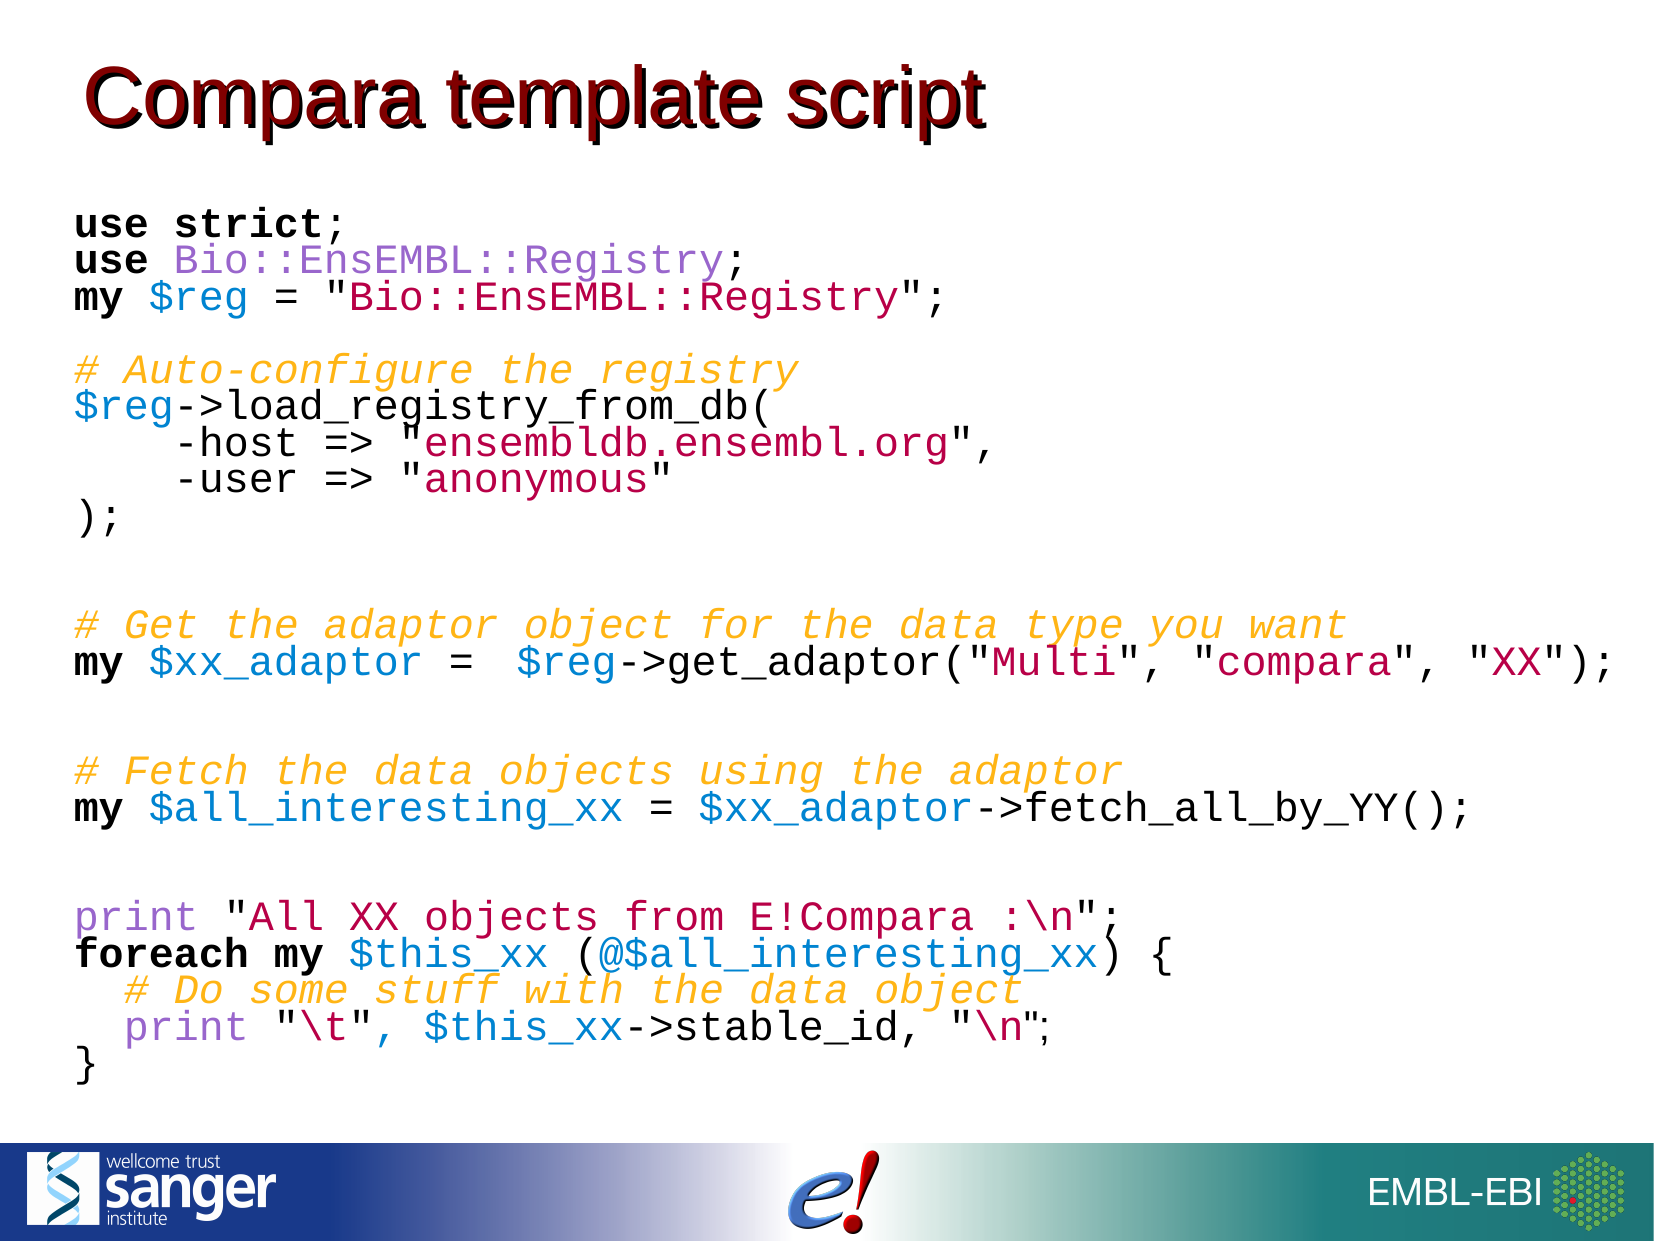

# Compara template script
use strict;
use Bio::EnsEMBL::Registry;
my $reg = "Bio::EnsEMBL::Registry";
# Auto-configure the registry
$reg->load_registry_from_db(
 -host => "ensembldb.ensembl.org",
 -user => "anonymous"
);
# Get the adaptor object for the data type you want
my $xx_adaptor =	$reg->get_adaptor("Multi", "compara", "XX");
# Fetch the data objects using the adaptor
my $all_interesting_xx = $xx_adaptor->fetch_all_by_YY();
print "All XX objects from E!Compara :\n";
foreach my $this_xx (@$all_interesting_xx) {
 # Do some stuff with the data object
 print "\t", $this_xx->stable_id, "\n";
}